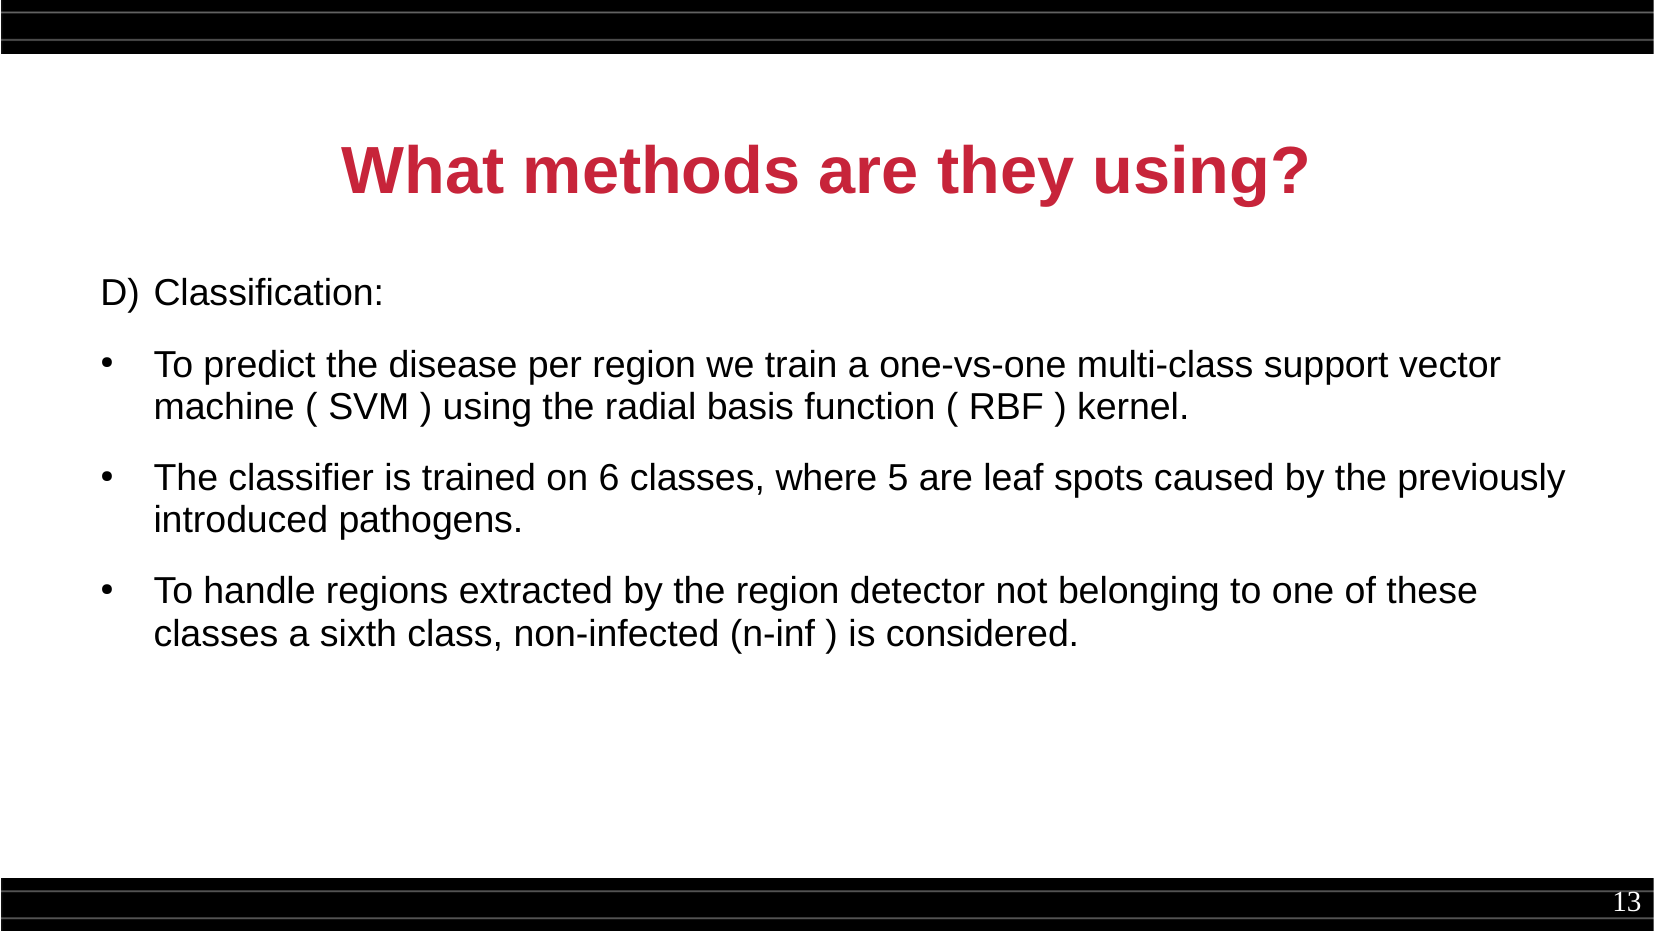

# What methods are they using?
Classification:
To predict the disease per region we train a one-vs-one multi-class support vector machine ( SVM ) using the radial basis function ( RBF ) kernel.
The classifier is trained on 6 classes, where 5 are leaf spots caused by the previously introduced pathogens.
To handle regions extracted by the region detector not belonging to one of these classes a sixth class, non-infected (n-inf ) is considered.